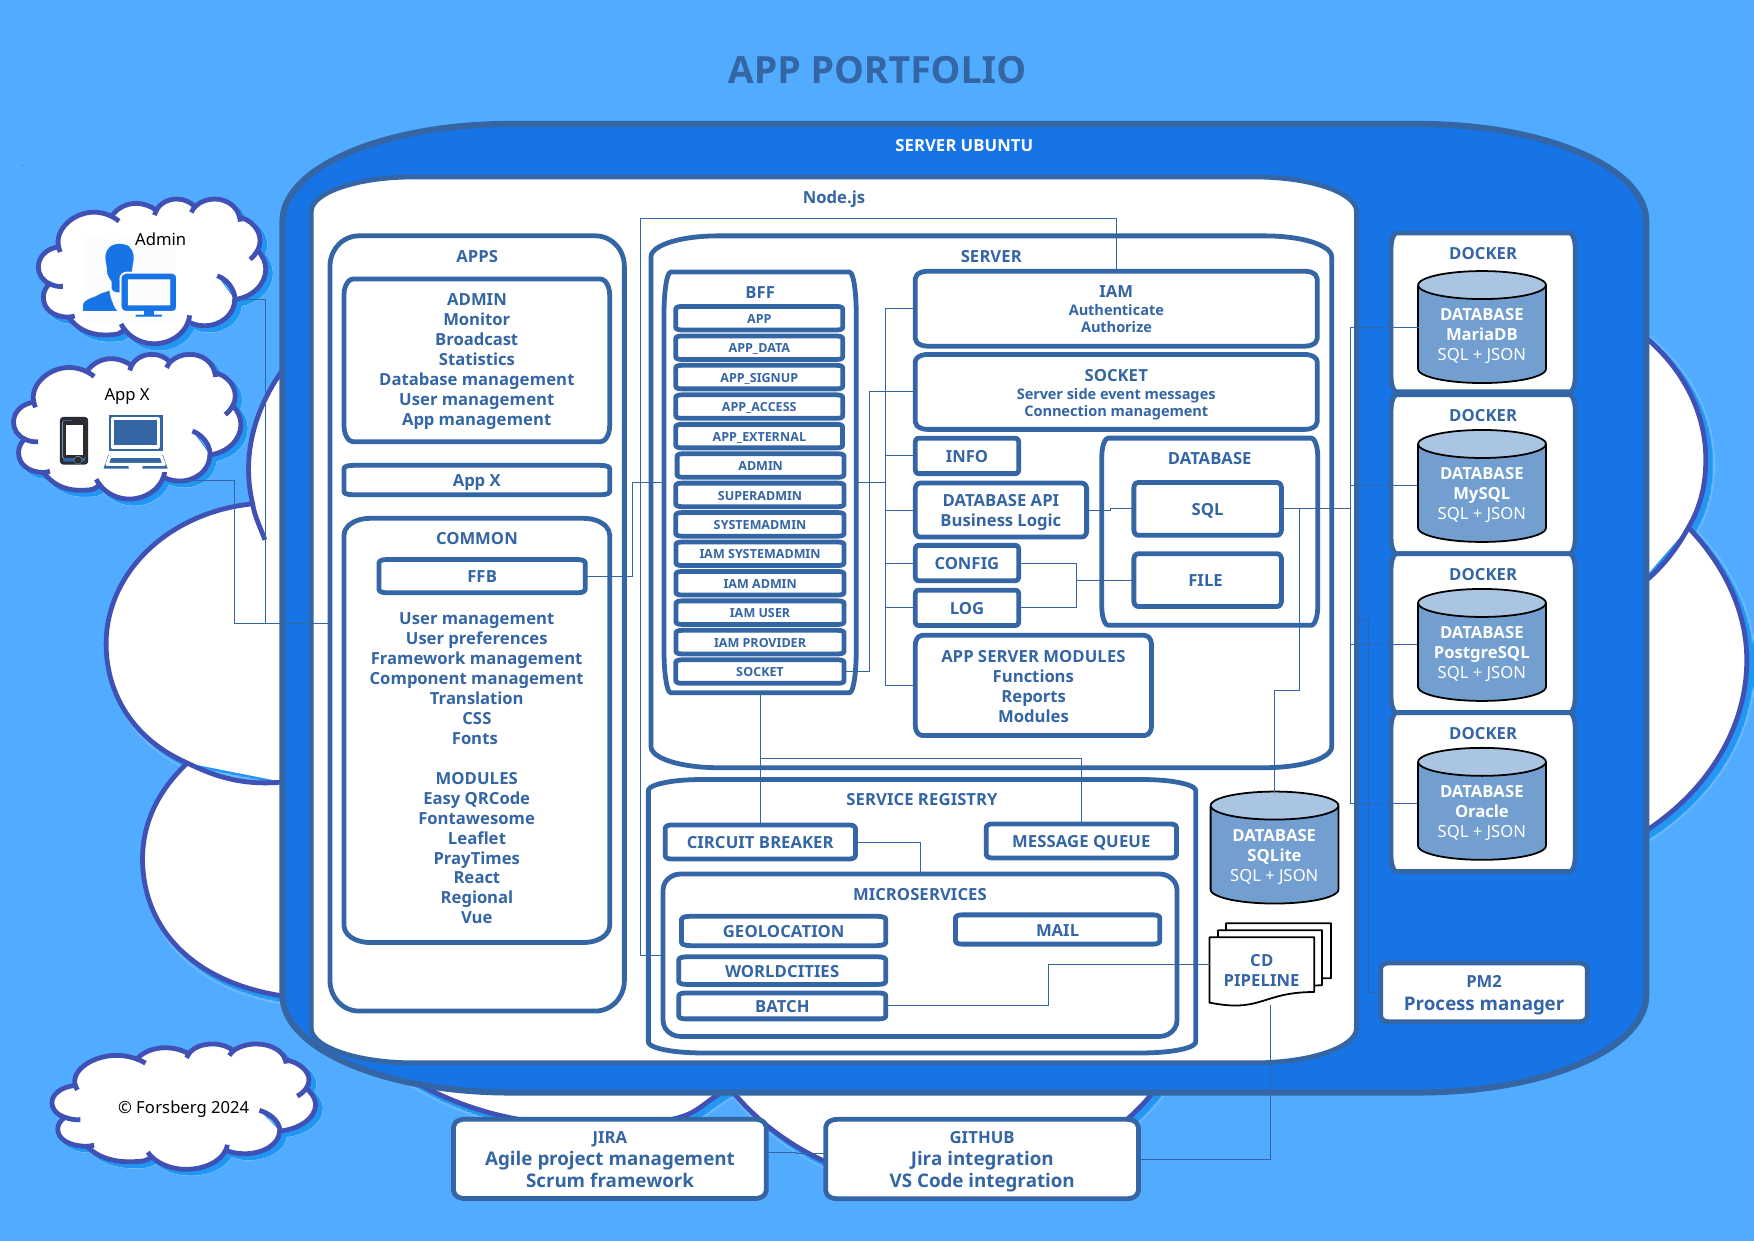

APP PORTFOLIO
SERVER UBUNTU
Node.js
DOCKER
APPS
SERVER
DATABASE
MariaDB
SQL + JSON
IAM
Authenticate
Authorize
BFF
ADMIN
Monitor
Broadcast
Statistics
Database management
User management
App management
APP
APP_DATA
SOCKET
Server side event messages
Connection management
APP_SIGNUP
APP_ACCESS
DOCKER
APP_EXTERNAL
DATABASE
MySQL
SQL + JSON
DATABASE
INFO
ADMIN
App X
SQL
DATABASE API
Business Logic
SUPERADMIN
SYSTEMADMIN
COMMON
User management
User preferences
Framework management
Component management
Translation
CSS
Fonts
MODULES
Easy QRCode
Fontawesome
Leaflet
PrayTimes
React
Regional
Vue
IAM SYSTEMADMIN
CONFIG
FILE
DOCKER
FFB
IAM ADMIN
DATABASE
PostgreSQL
SQL + JSON
LOG
IAM USER
IAM PROVIDER
APP SERVER MODULES
Functions
Reports
Modules
SOCKET
DOCKER
DATABASE
Oracle
SQL + JSON
SERVICE REGISTRY
DATABASE
SQLite
SQL + JSON
MESSAGE QUEUE
CIRCUIT BREAKER
MICROSERVICES
MAIL
GEOLOCATION
CD
PIPELINE
WORLDCITIES
PM2
Process manager
BATCH
JIRA
Agile project management
Scrum framework
GITHUB
Jira integration
VS Code integration
 Admin
App X
© Forsberg 2024